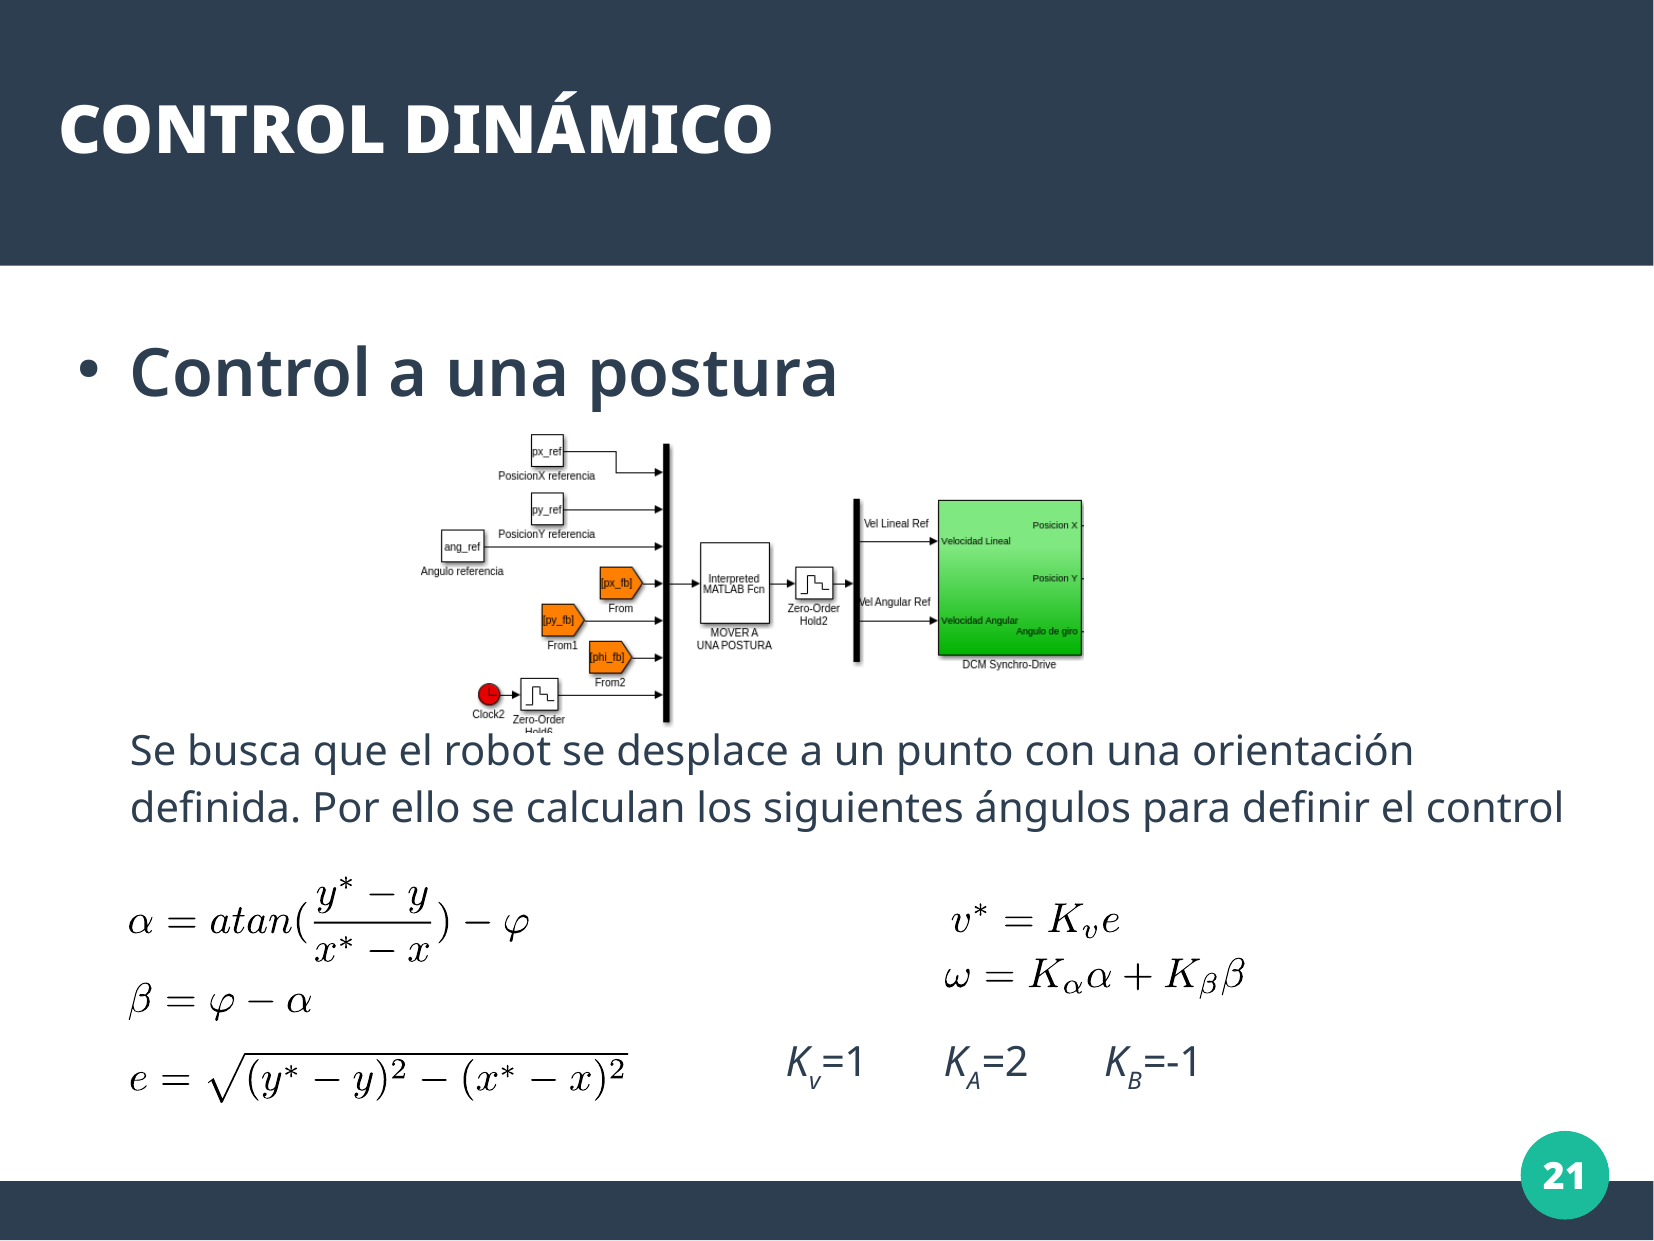

# CONTROL DINÁMICO
Control a una postura
Se busca que el robot se desplace a un punto con una orientación definida. Por ello se calculan los siguientes ángulos para definir el control
 Kv=1 KA=2 KB=-1
21